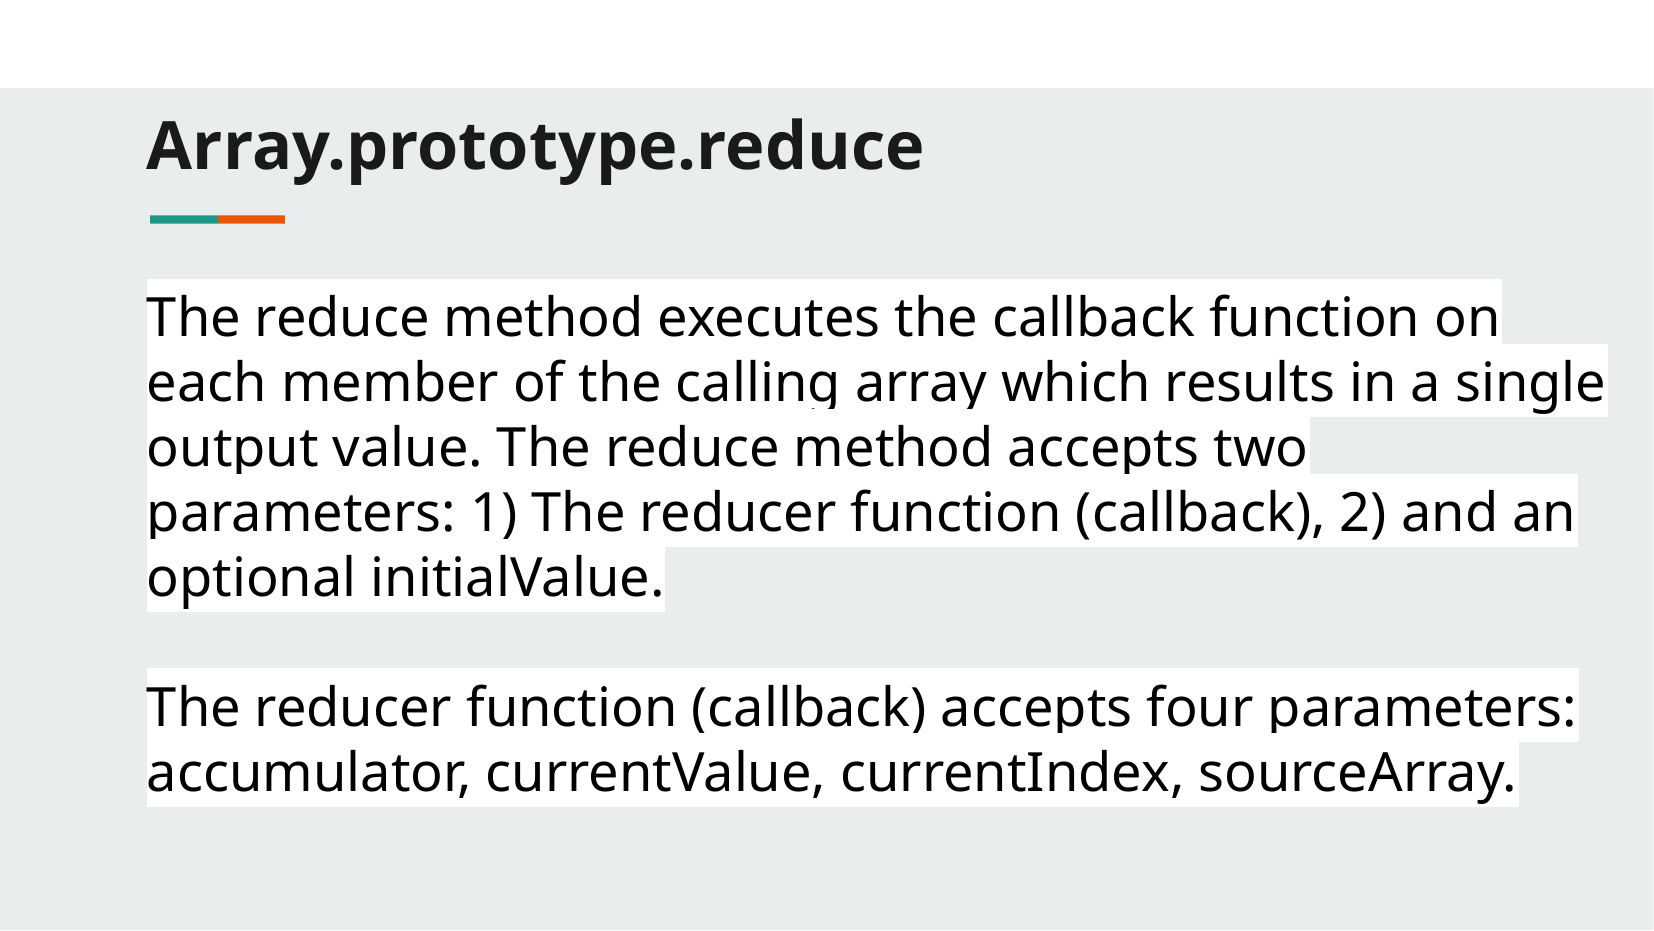

# Array.prototype.reduce The reduce method executes the callback function on each member of the calling array which results in a single output value. The reduce method accepts two parameters: 1) The reducer function (callback), 2) and an optional initialValue. The reducer function (callback) accepts four parameters: accumulator, currentValue, currentIndex, sourceArray.